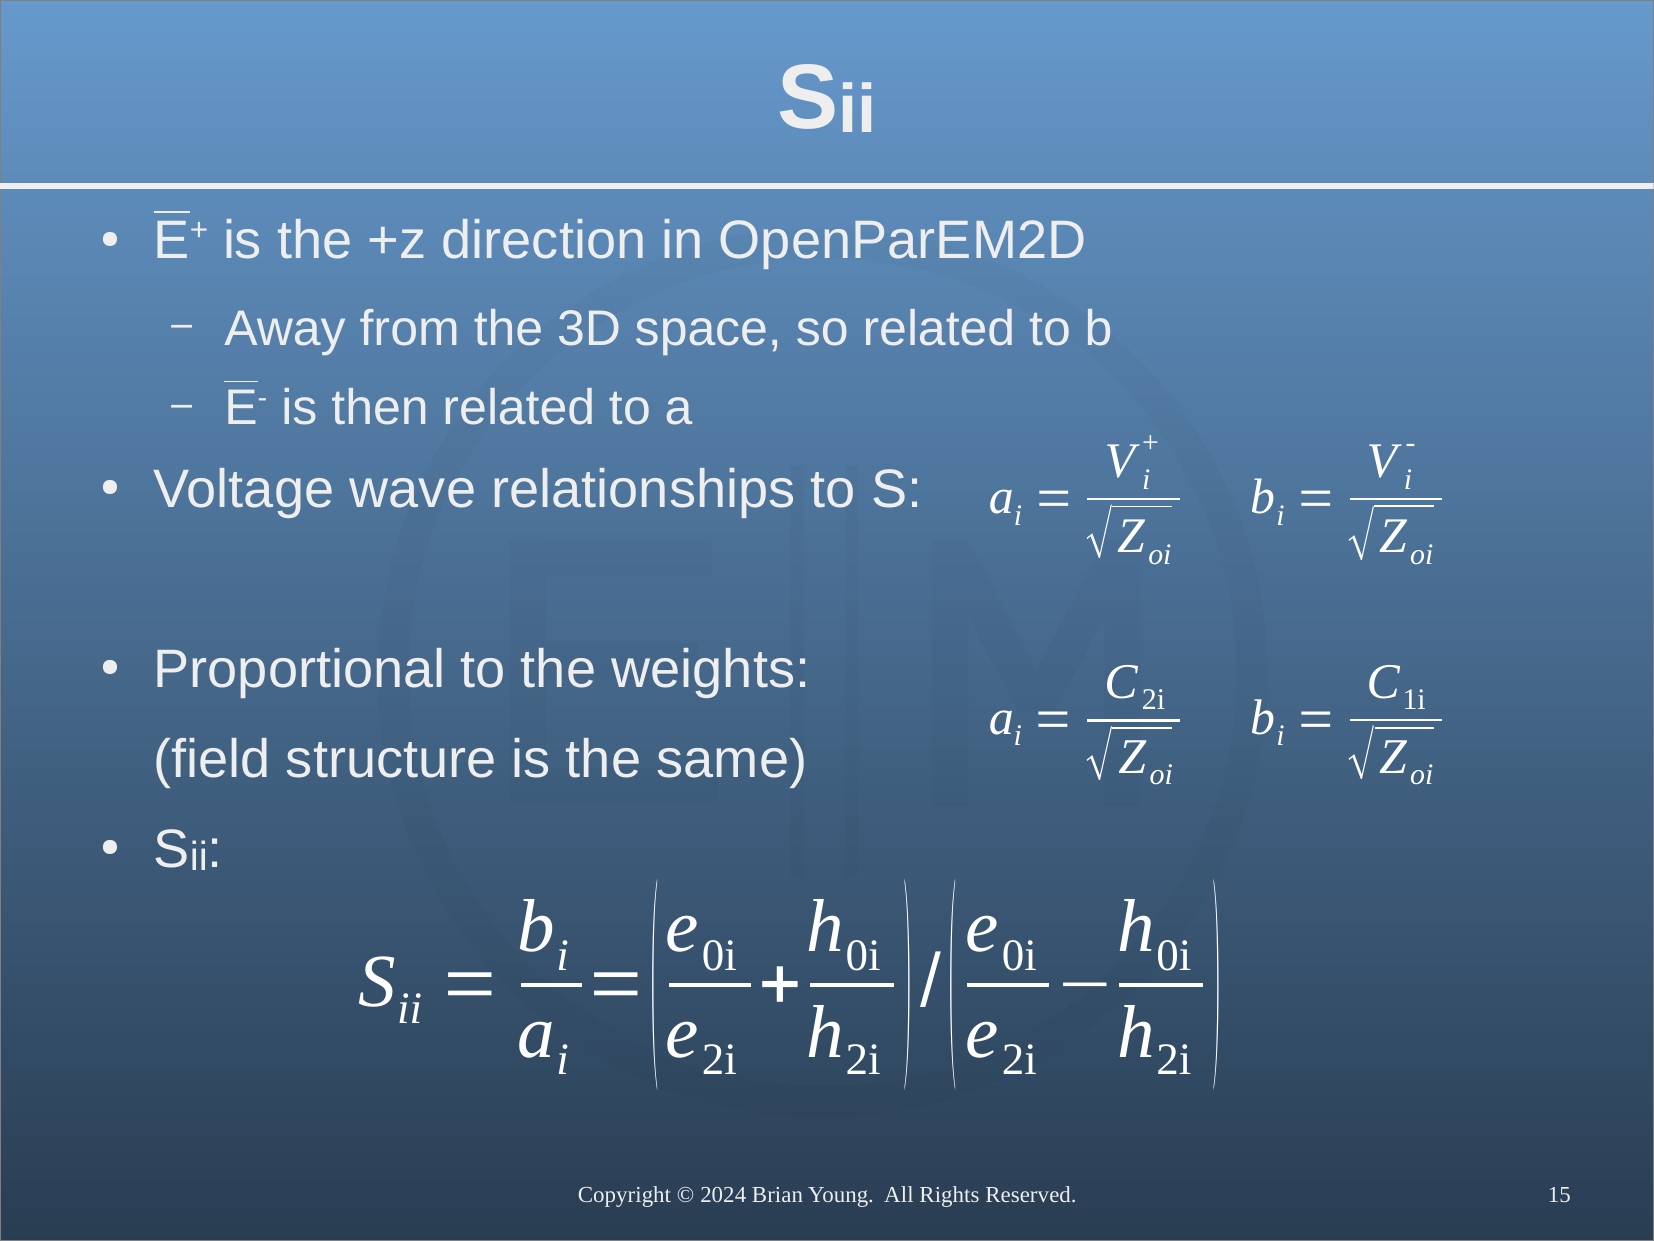

# Sii
E+ is the +z direction in OpenParEM2D
Away from the 3D space, so related to b
E- is then related to a
Voltage wave relationships to S:
Proportional to the weights:
(field structure is the same)
Sii:
15